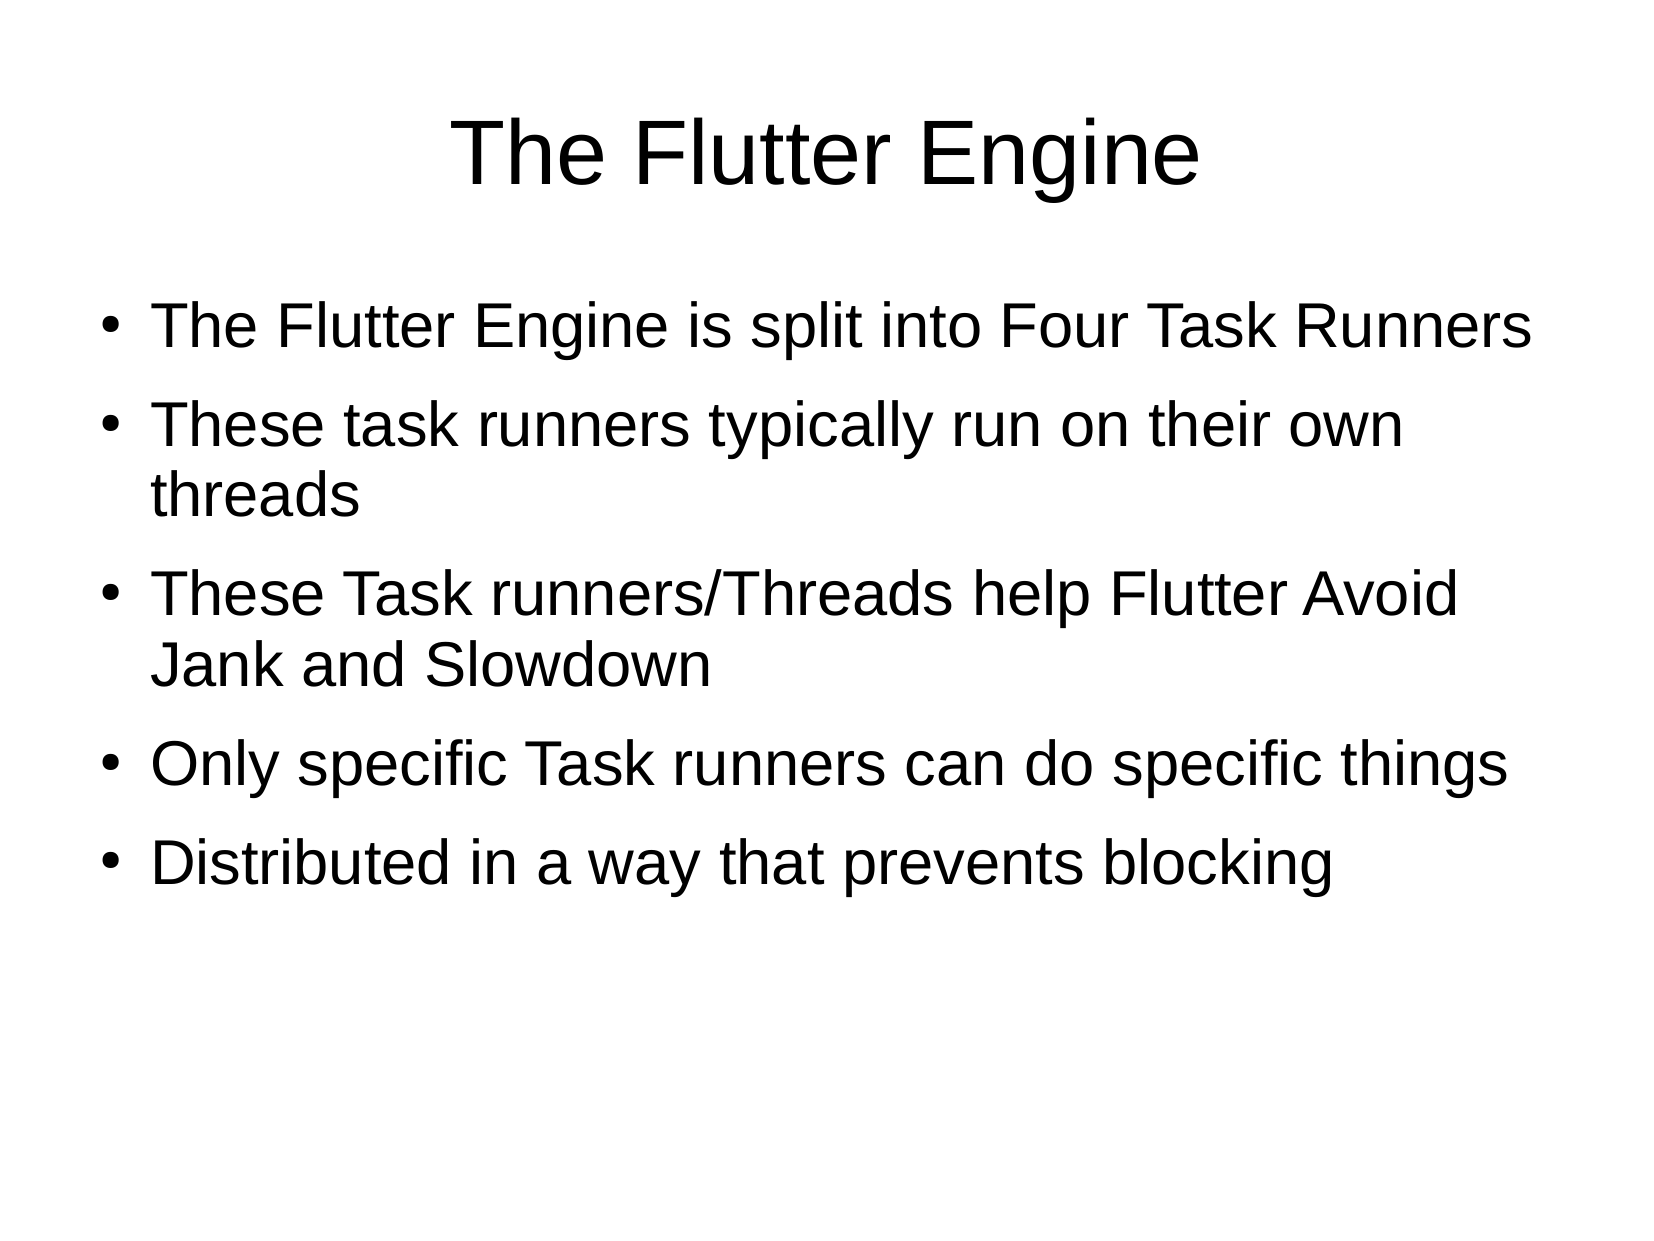

# The Flutter Engine
The Flutter Engine is split into Four Task Runners
These task runners typically run on their own threads
These Task runners/Threads help Flutter Avoid Jank and Slowdown
Only specific Task runners can do specific things
Distributed in a way that prevents blocking